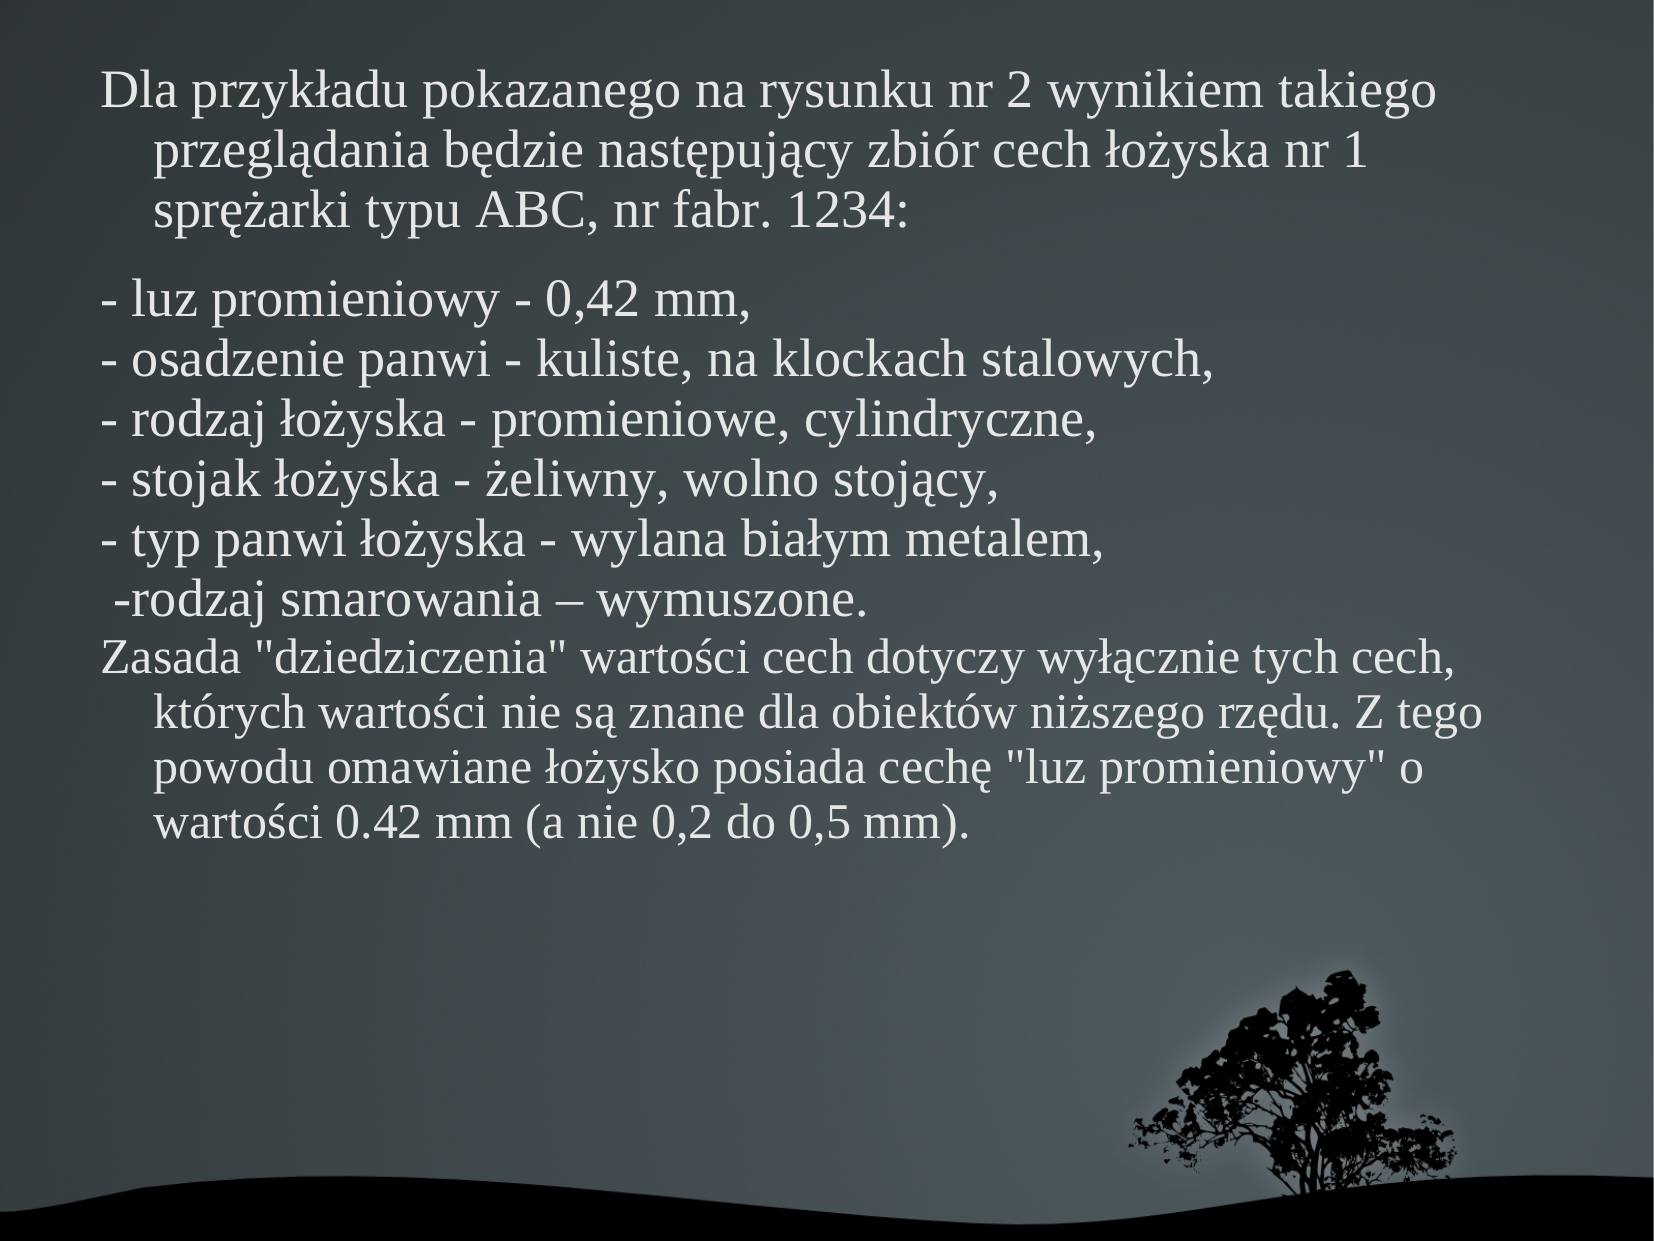

#
Dla przykładu pokazanego na rysunku nr 2 wynikiem takiego przeglądania będzie następujący zbiór cech łożyska nr 1 sprężarki typu ABC, nr fabr. 1234:
- luz promieniowy - 0,42 mm,
- osadzenie panwi - kuliste, na klockach stalowych,
- rodzaj łożyska - promieniowe, cylindryczne,
- stojak łożyska - żeliwny, wolno stojący,
- typ panwi łożyska - wylana białym metalem,
 -rodzaj smarowania – wymuszone.
Zasada "dziedziczenia" wartości cech dotyczy wyłącznie tych cech, których wartości nie są znane dla obiektów niższego rzędu. Z tego powodu omawiane łożysko posiada cechę "luz promieniowy" o wartości 0.42 mm (a nie 0,2 do 0,5 mm).